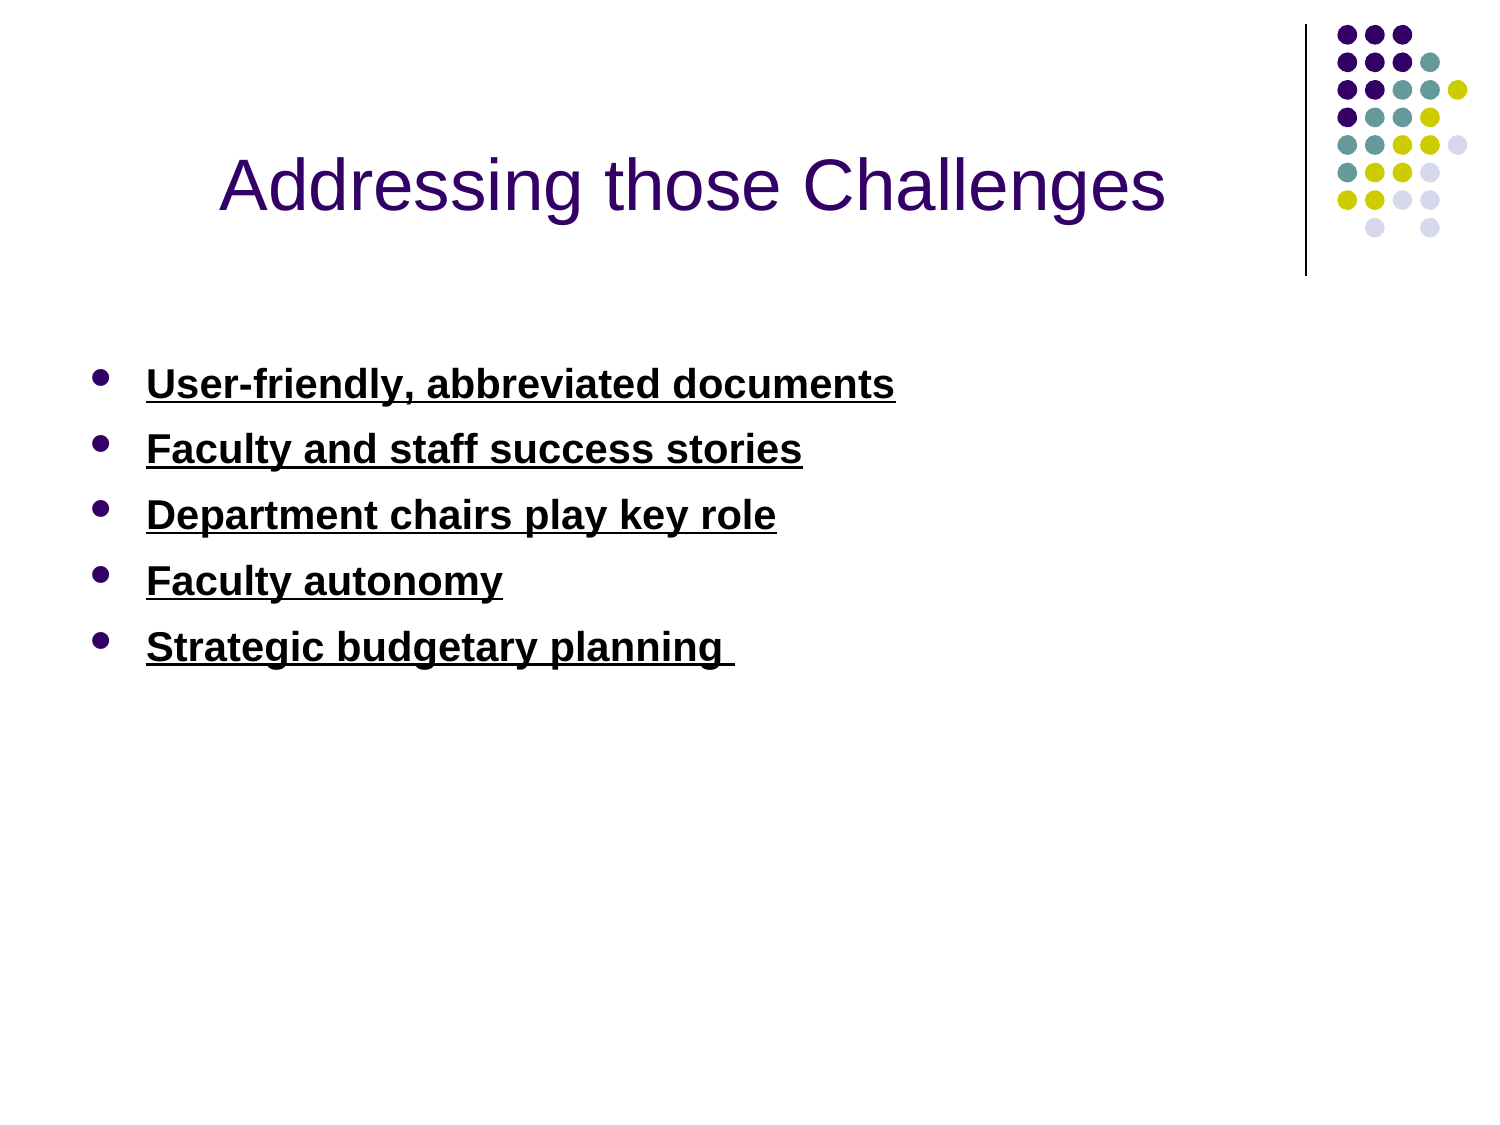

# Addressing those Challenges
User-friendly, abbreviated documents
Faculty and staff success stories
Department chairs play key role
Faculty autonomy
Strategic budgetary planning